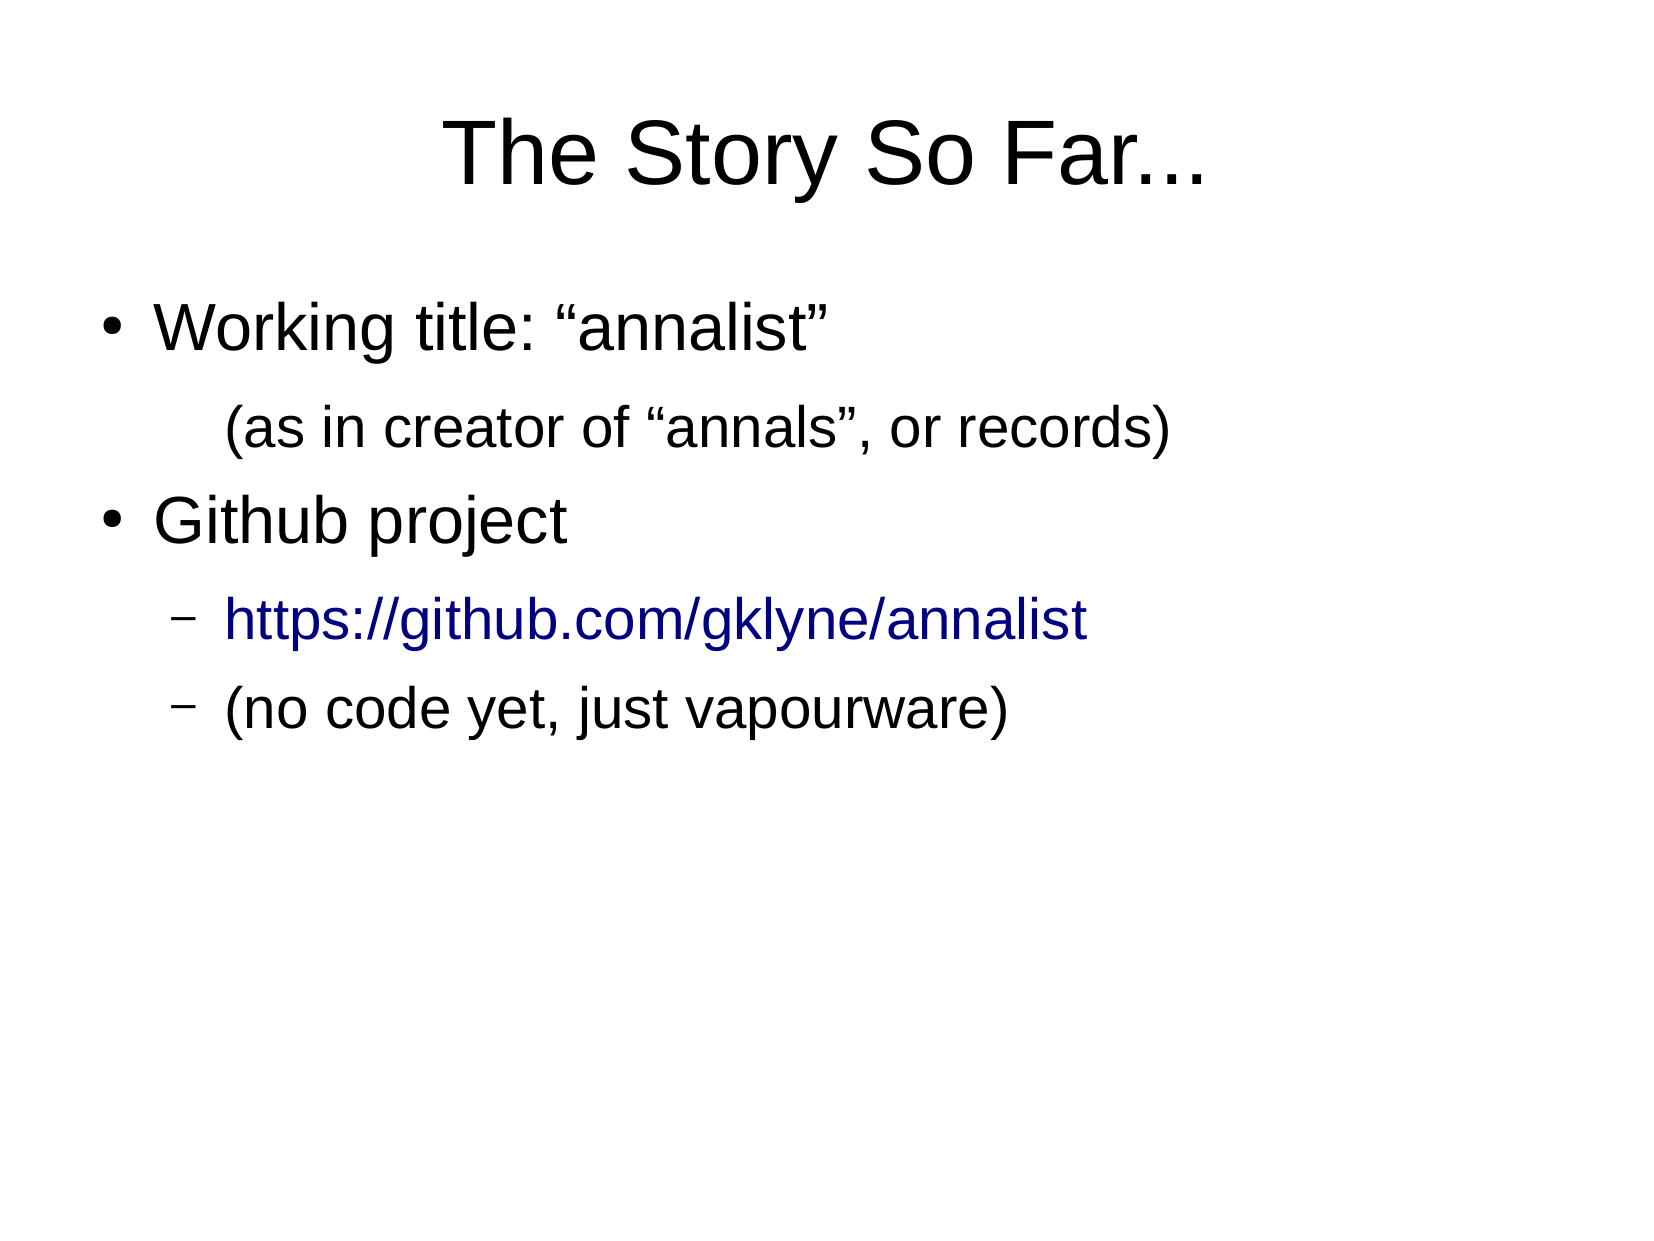

# The Story So Far...
Working title: “annalist”
(as in creator of “annals”, or records)
Github project
https://github.com/gklyne/annalist
(no code yet, just vapourware)